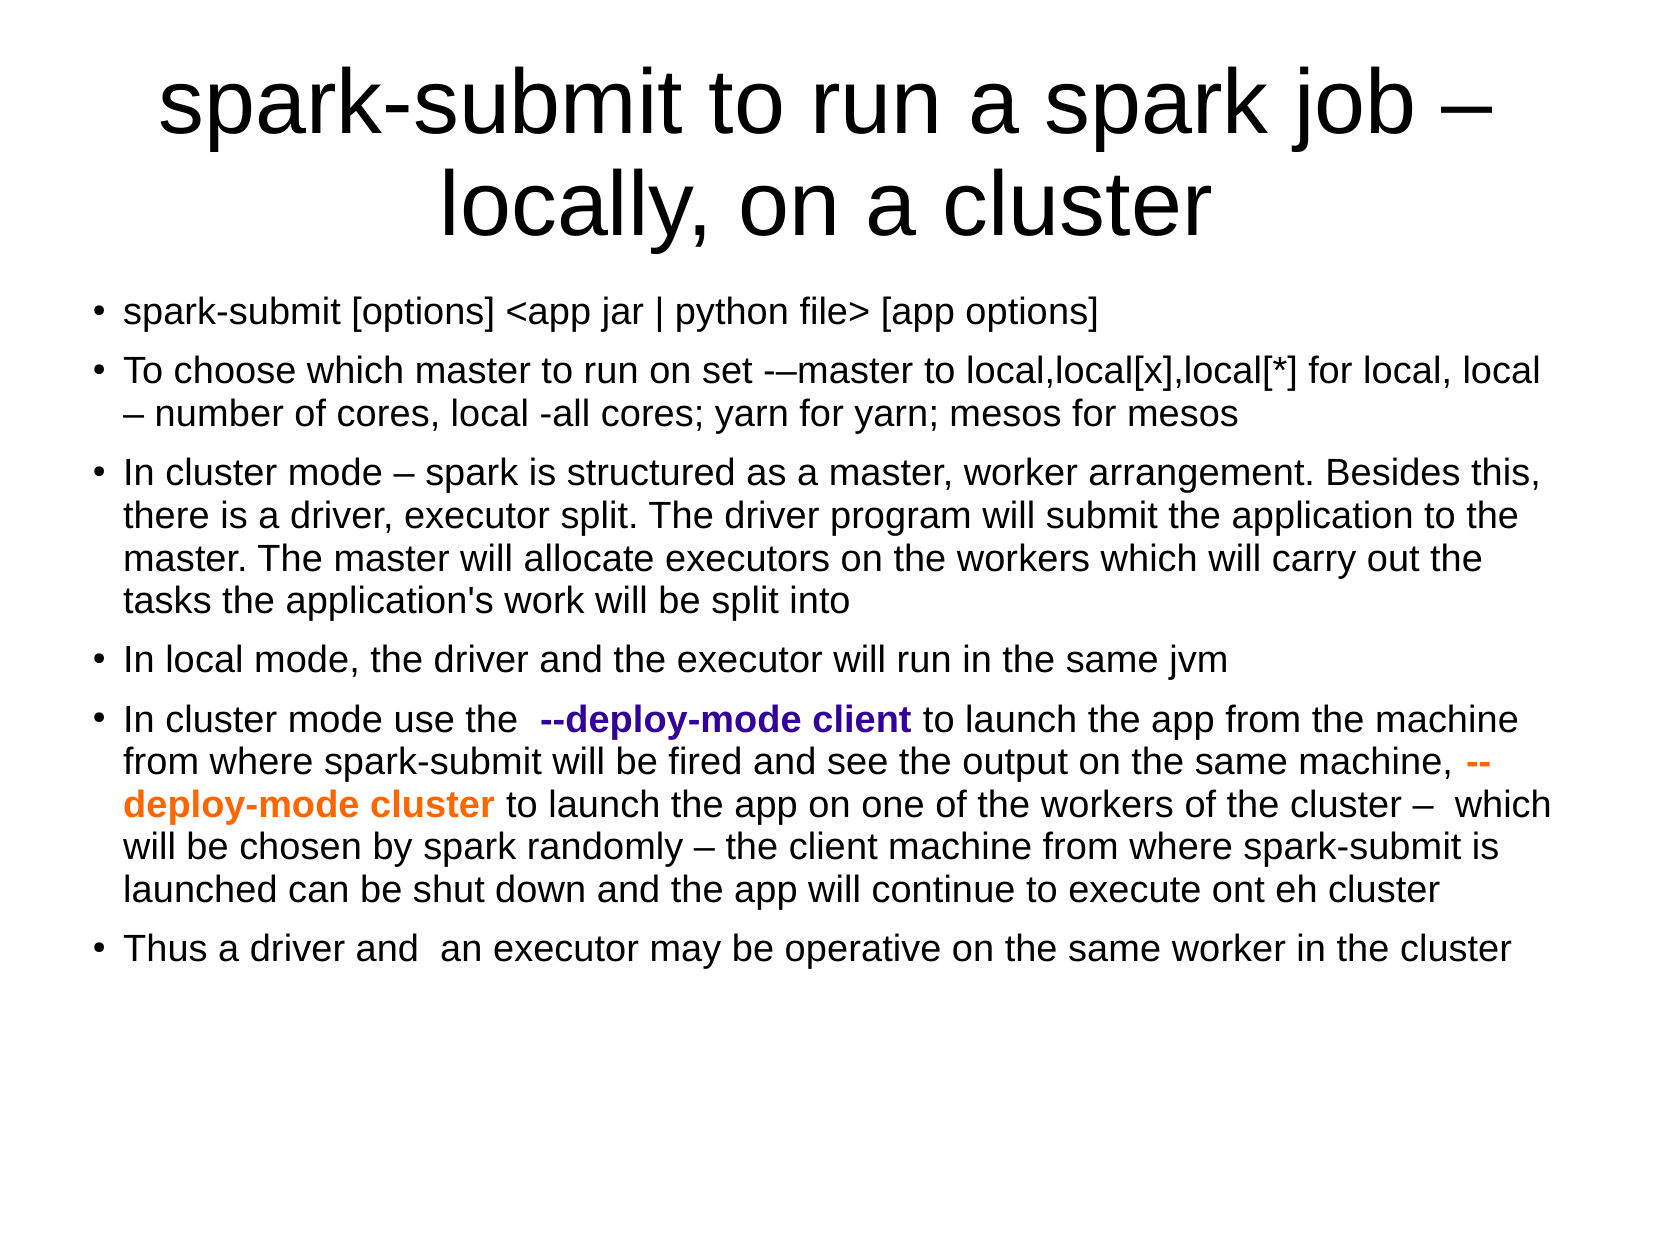

# spark-submit to run a spark job – locally, on a cluster
spark-submit [options] <app jar | python file> [app options]
To choose which master to run on set -–master to local,local[x],local[*] for local, local – number of cores, local -all cores; yarn for yarn; mesos for mesos
In cluster mode – spark is structured as a master, worker arrangement. Besides this, there is a driver, executor split. The driver program will submit the application to the master. The master will allocate executors on the workers which will carry out the tasks the application's work will be split into
In local mode, the driver and the executor will run in the same jvm
In cluster mode use the --deploy-mode client to launch the app from the machine from where spark-submit will be fired and see the output on the same machine, --deploy-mode cluster to launch the app on one of the workers of the cluster – which will be chosen by spark randomly – the client machine from where spark-submit is launched can be shut down and the app will continue to execute ont eh cluster
Thus a driver and an executor may be operative on the same worker in the cluster